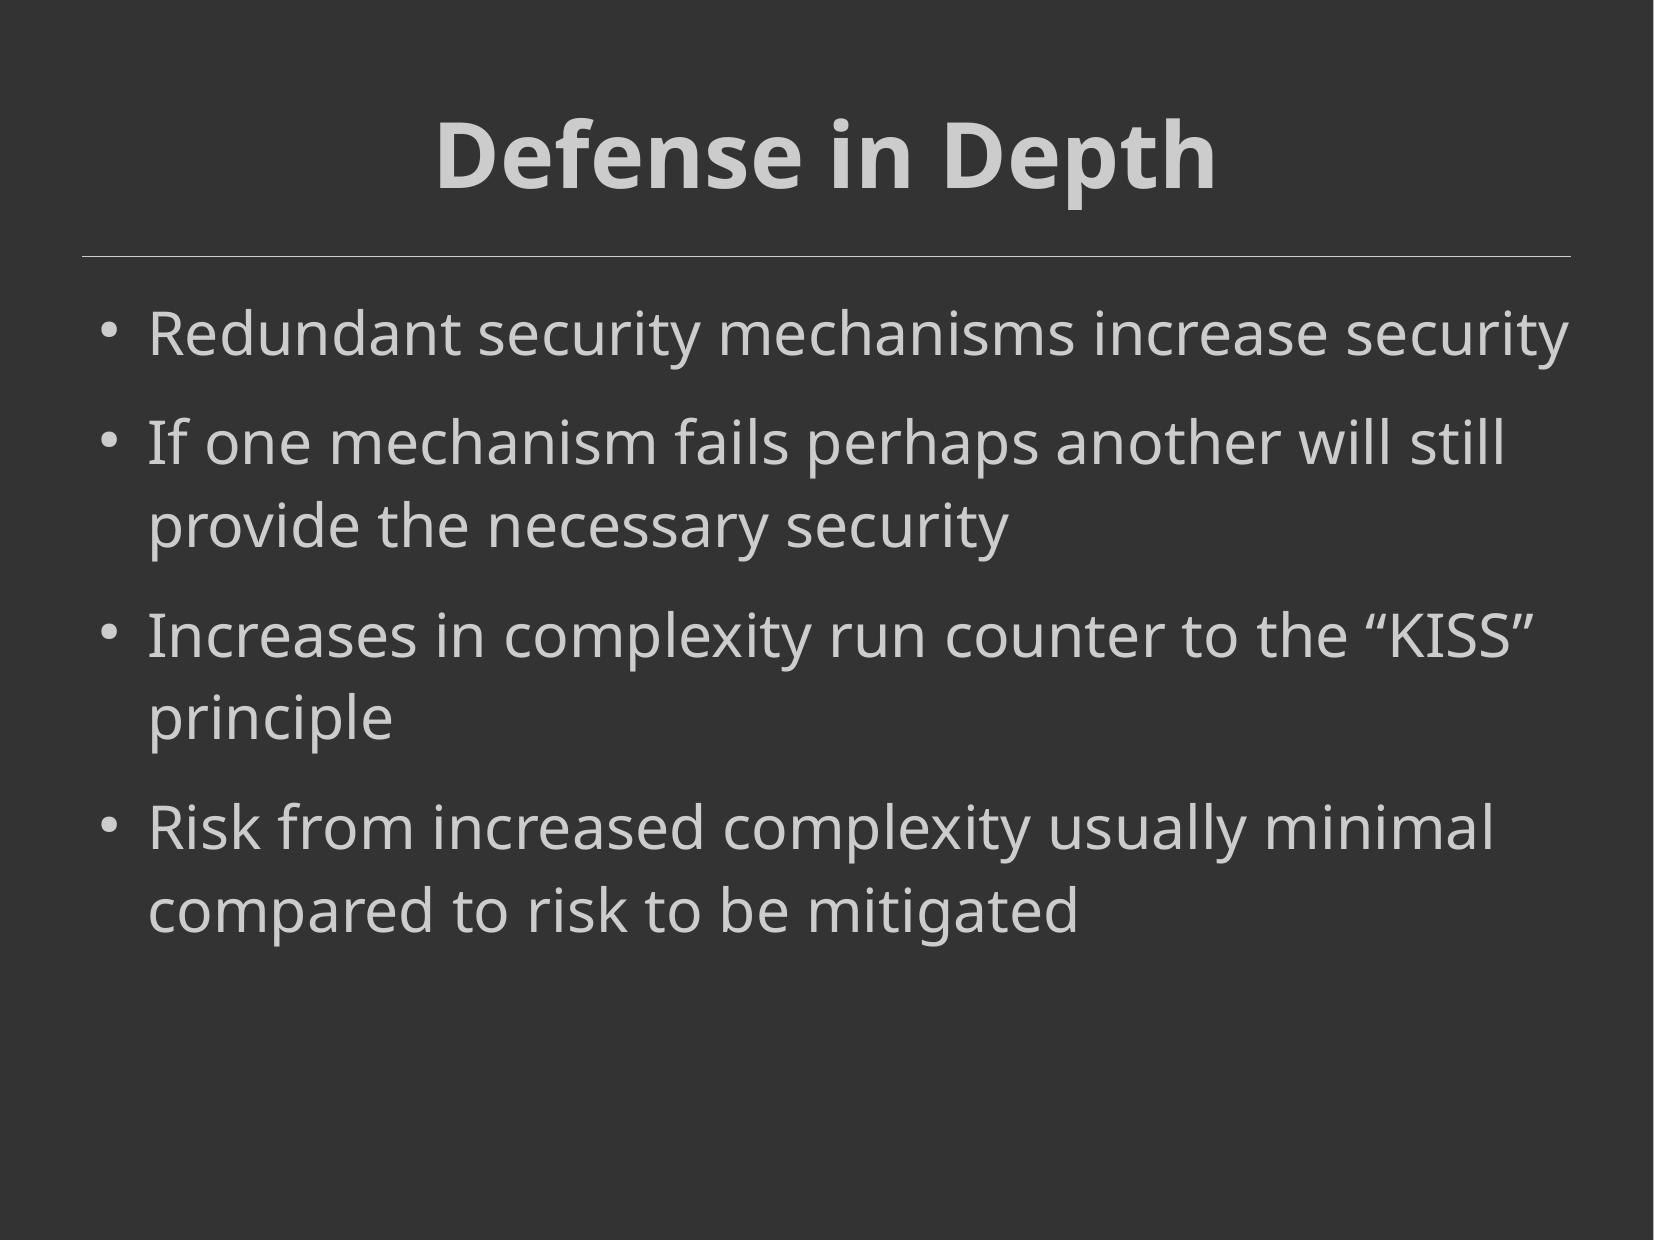

# Defense in Depth
Redundant security mechanisms increase security
If one mechanism fails perhaps another will still provide the necessary security
Increases in complexity run counter to the “KISS” principle
Risk from increased complexity usually minimal compared to risk to be mitigated